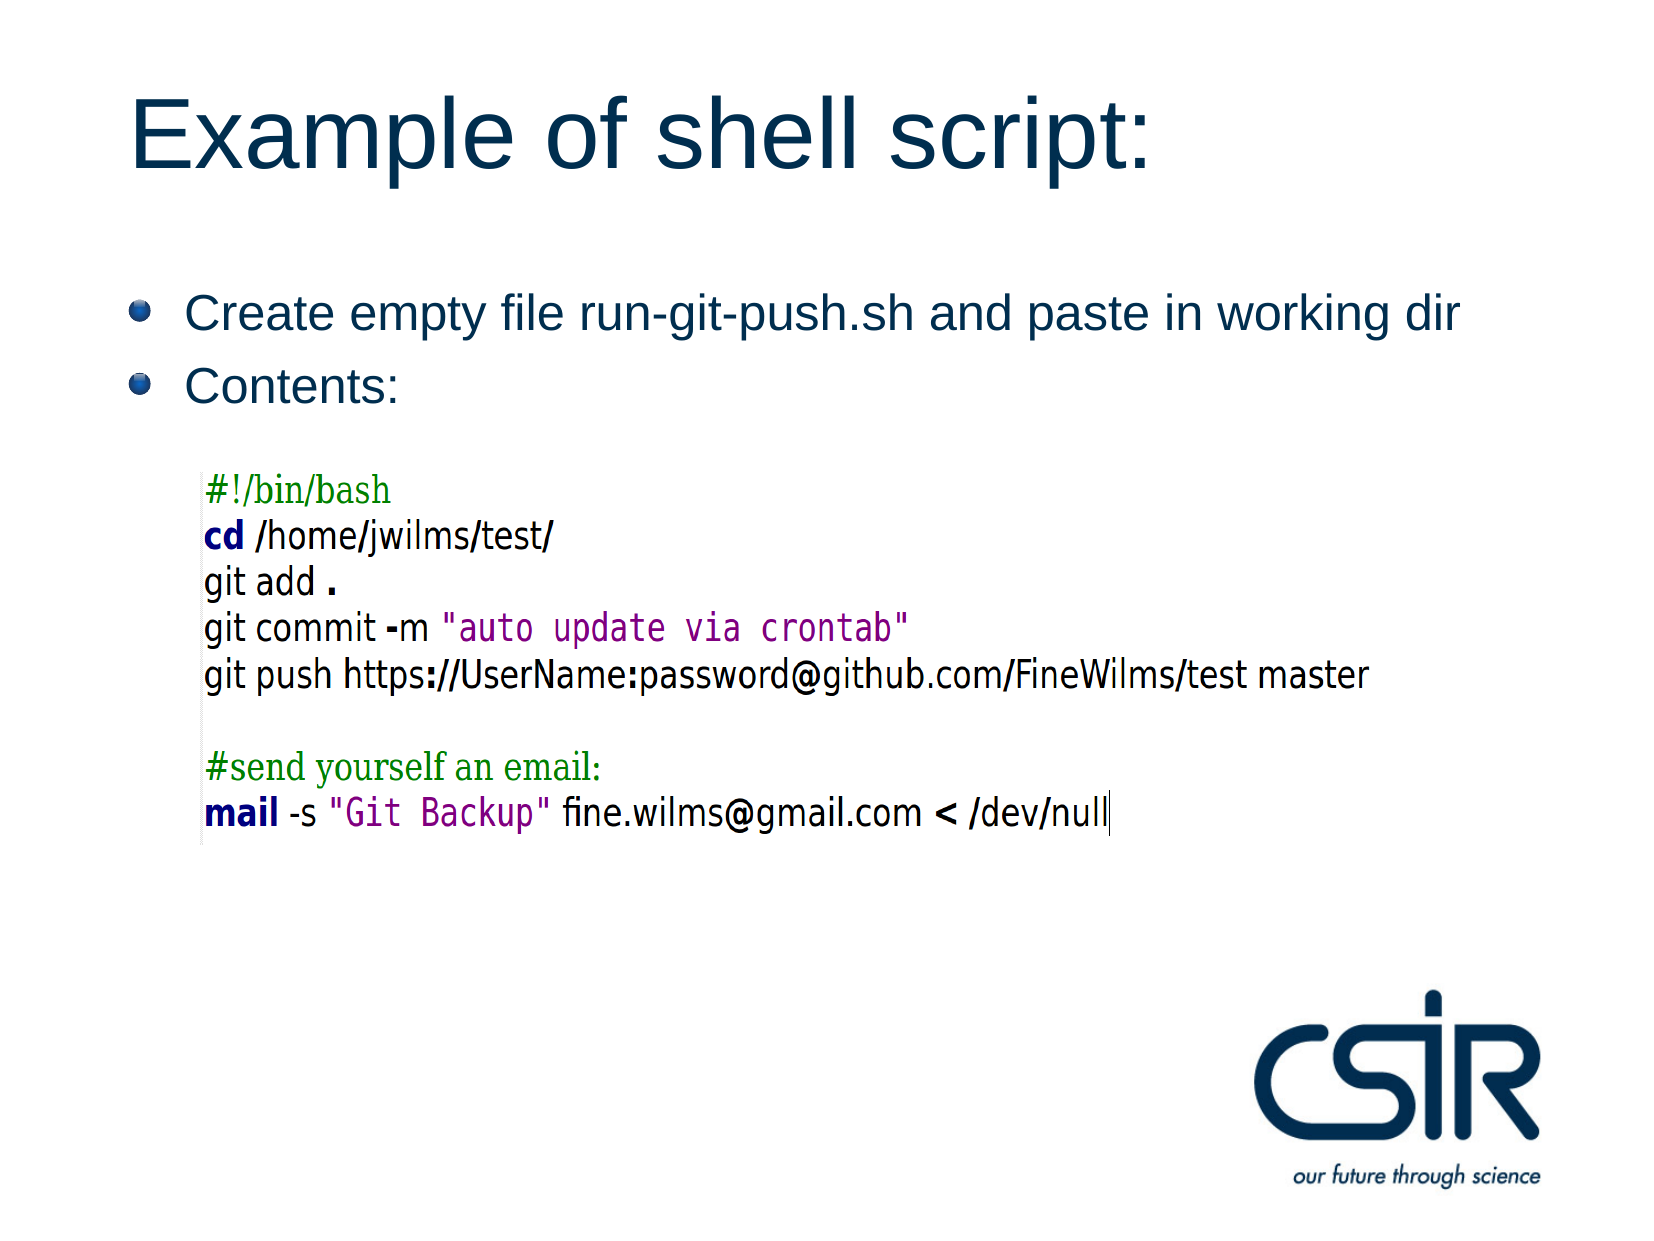

# Example of shell script:
Create empty file run-git-push.sh and paste in working dir
Contents: